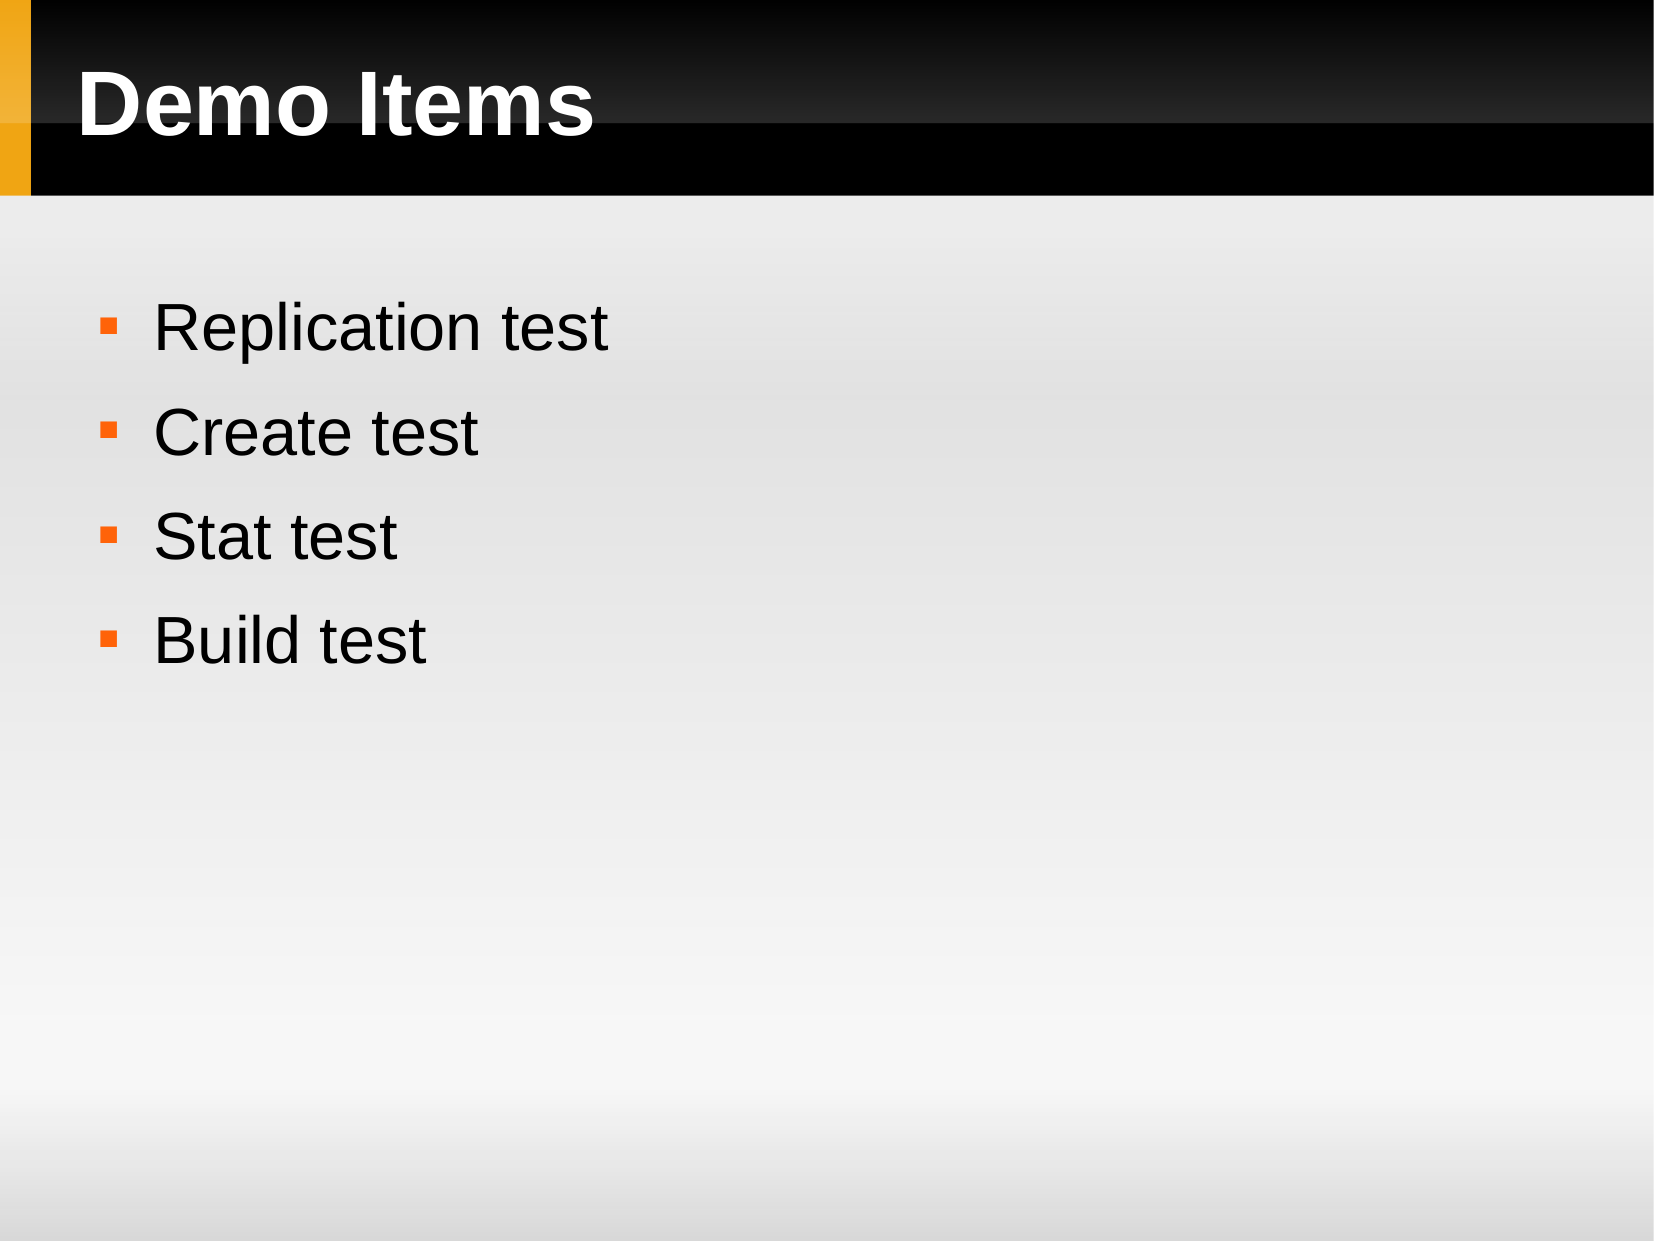

# Demo Items
Replication test
Create test
Stat test
Build test